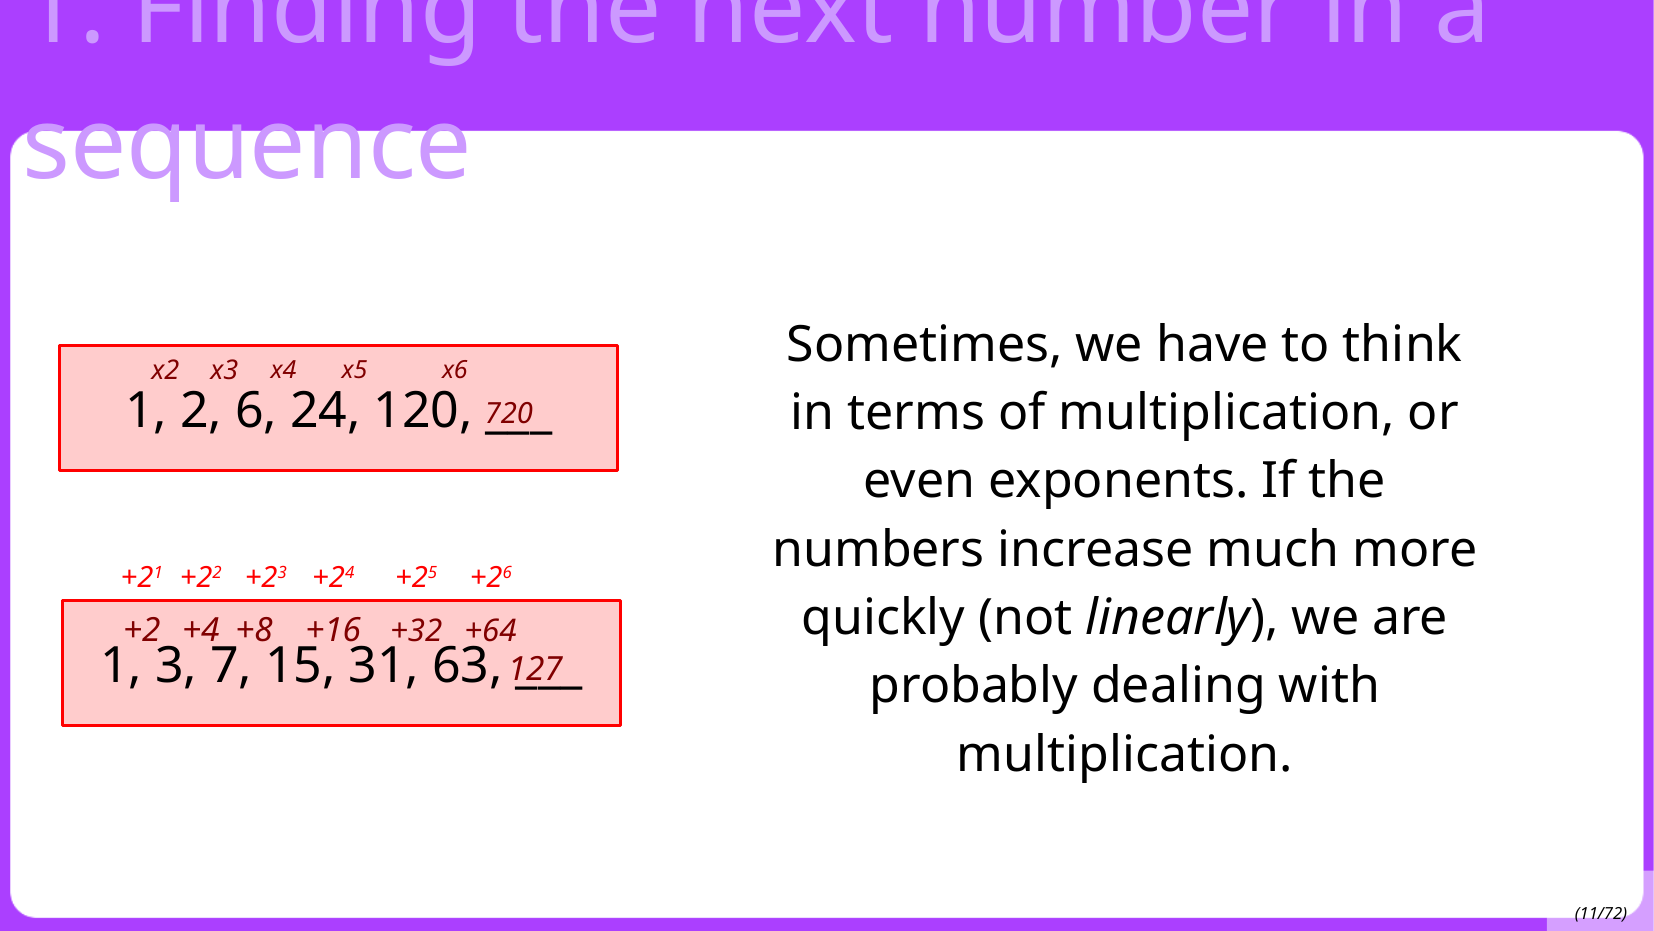

# 1. Finding the next number in a sequence
Sometimes, we have to think in terms of multiplication, or even exponents. If the numbers increase much more quickly (not linearly), we are probably dealing with multiplication.
x4
x5
x6
x2
x3
1, 2, 6, 24, 120, ___
720
+24
+25
+26
+21
+22
+23
+16
+32
+64
+2
+4
+8
1, 3, 7, 15, 31, 63, ___
127